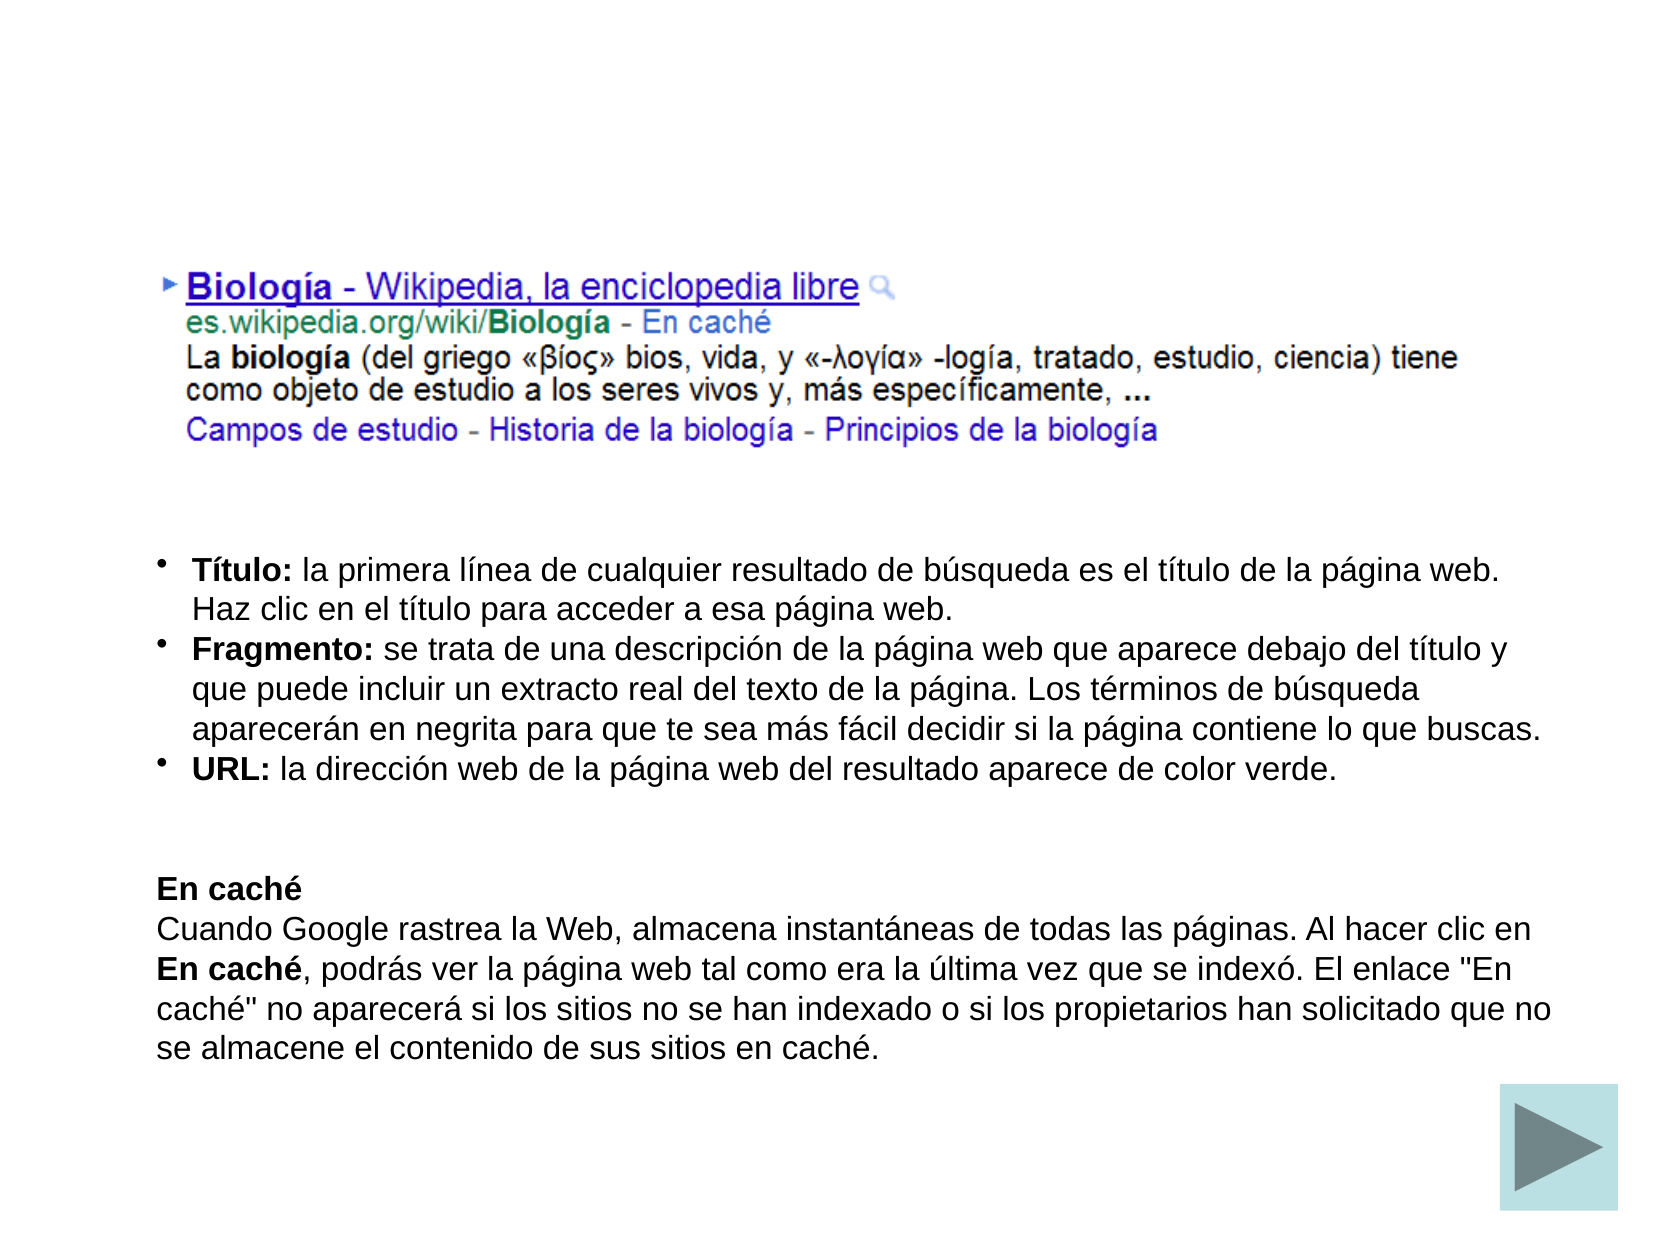

Título: la primera línea de cualquier resultado de búsqueda es el título de la página web. Haz clic en el título para acceder a esa página web.
Fragmento: se trata de una descripción de la página web que aparece debajo del título y que puede incluir un extracto real del texto de la página. Los términos de búsqueda aparecerán en negrita para que te sea más fácil decidir si la página contiene lo que buscas.
URL: la dirección web de la página web del resultado aparece de color verde.
En caché
Cuando Google rastrea la Web, almacena instantáneas de todas las páginas. Al hacer clic en En caché, podrás ver la página web tal como era la última vez que se indexó. El enlace "En caché" no aparecerá si los sitios no se han indexado o si los propietarios han solicitado que no se almacene el contenido de sus sitios en caché.